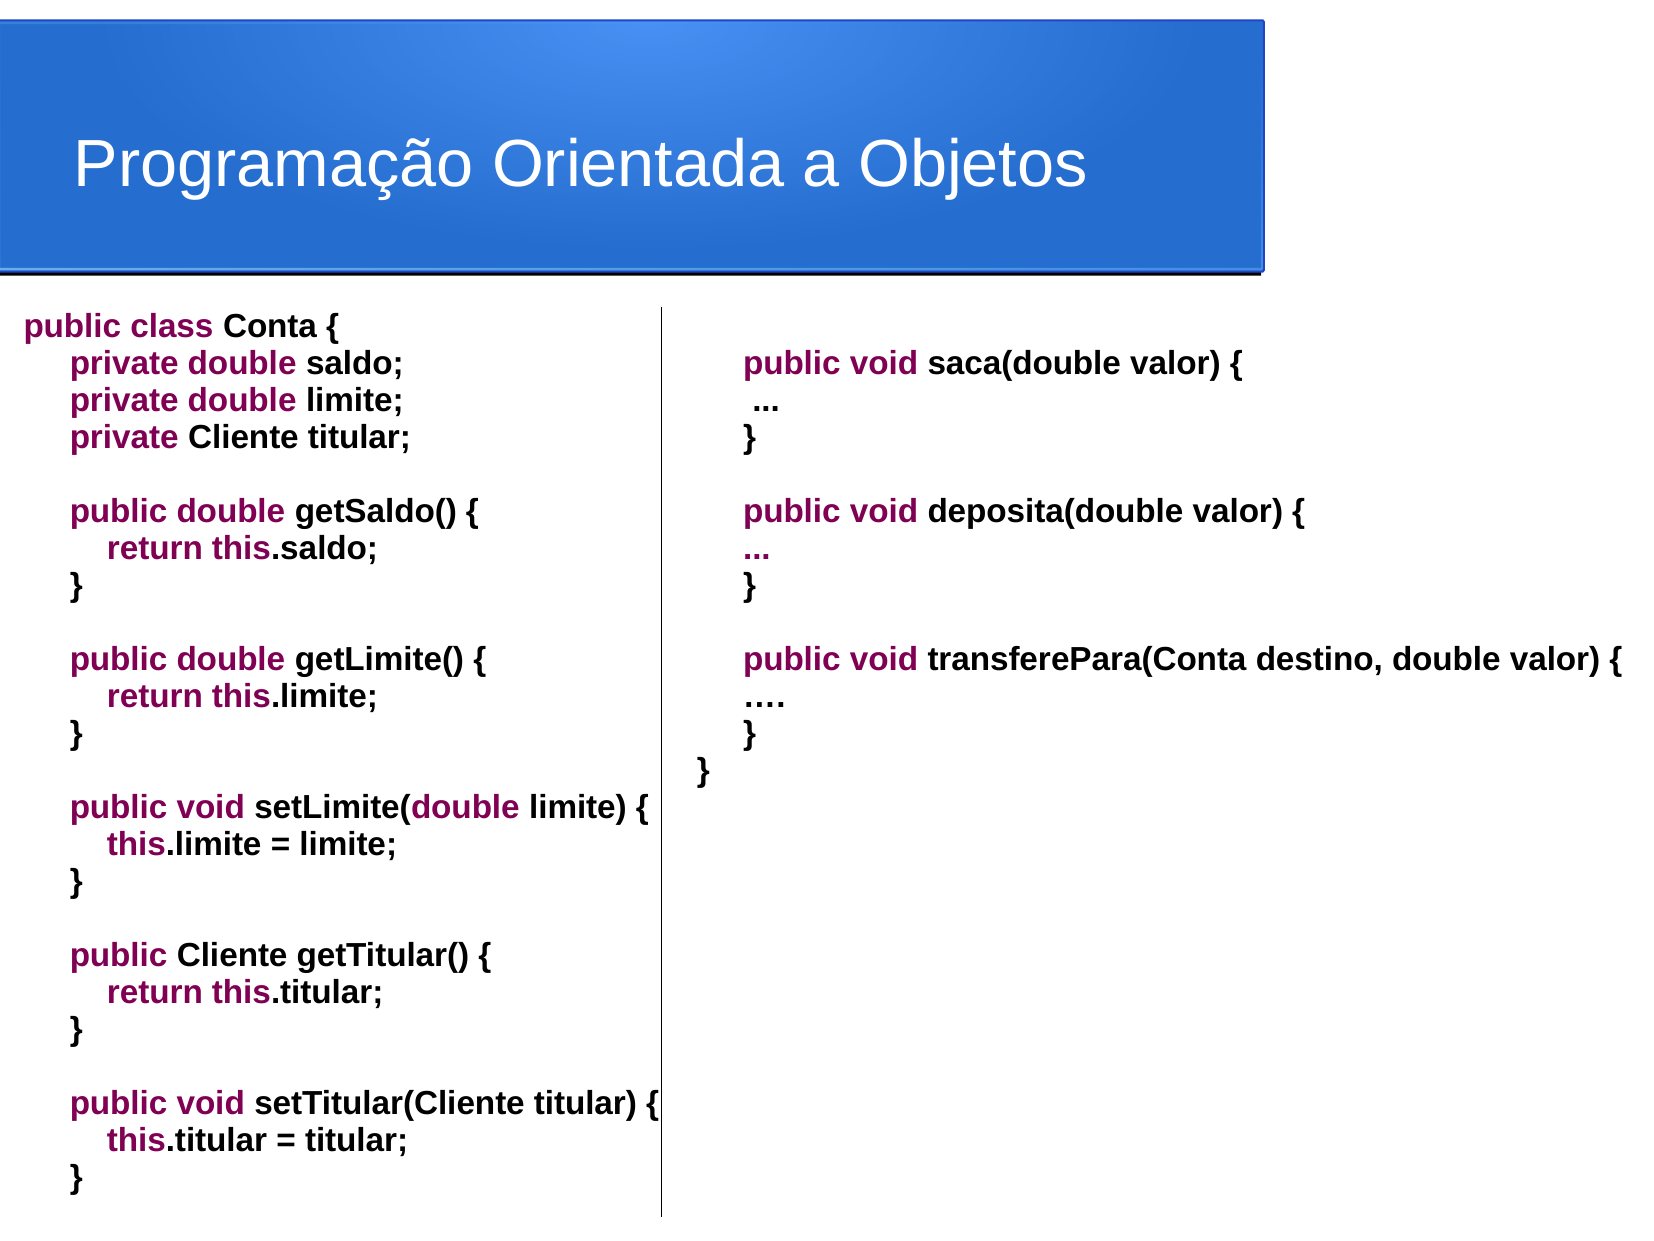

Programação Orientada a Objetos
# public class Conta {
 private double saldo;
 private double limite;
 private Cliente titular;
 public double getSaldo() {
 return this.saldo;
 }
 public double getLimite() {
 return this.limite;
 }
 public void setLimite(double limite) {
 this.limite = limite;
 }
 public Cliente getTitular() {
 return this.titular;
 }
 public void setTitular(Cliente titular) {
 this.titular = titular;
 }
 public void saca(double valor) {
 ...
 }
 public void deposita(double valor) {
 ...
 }
 public void transferePara(Conta destino, double valor) {
 ….
 }
}